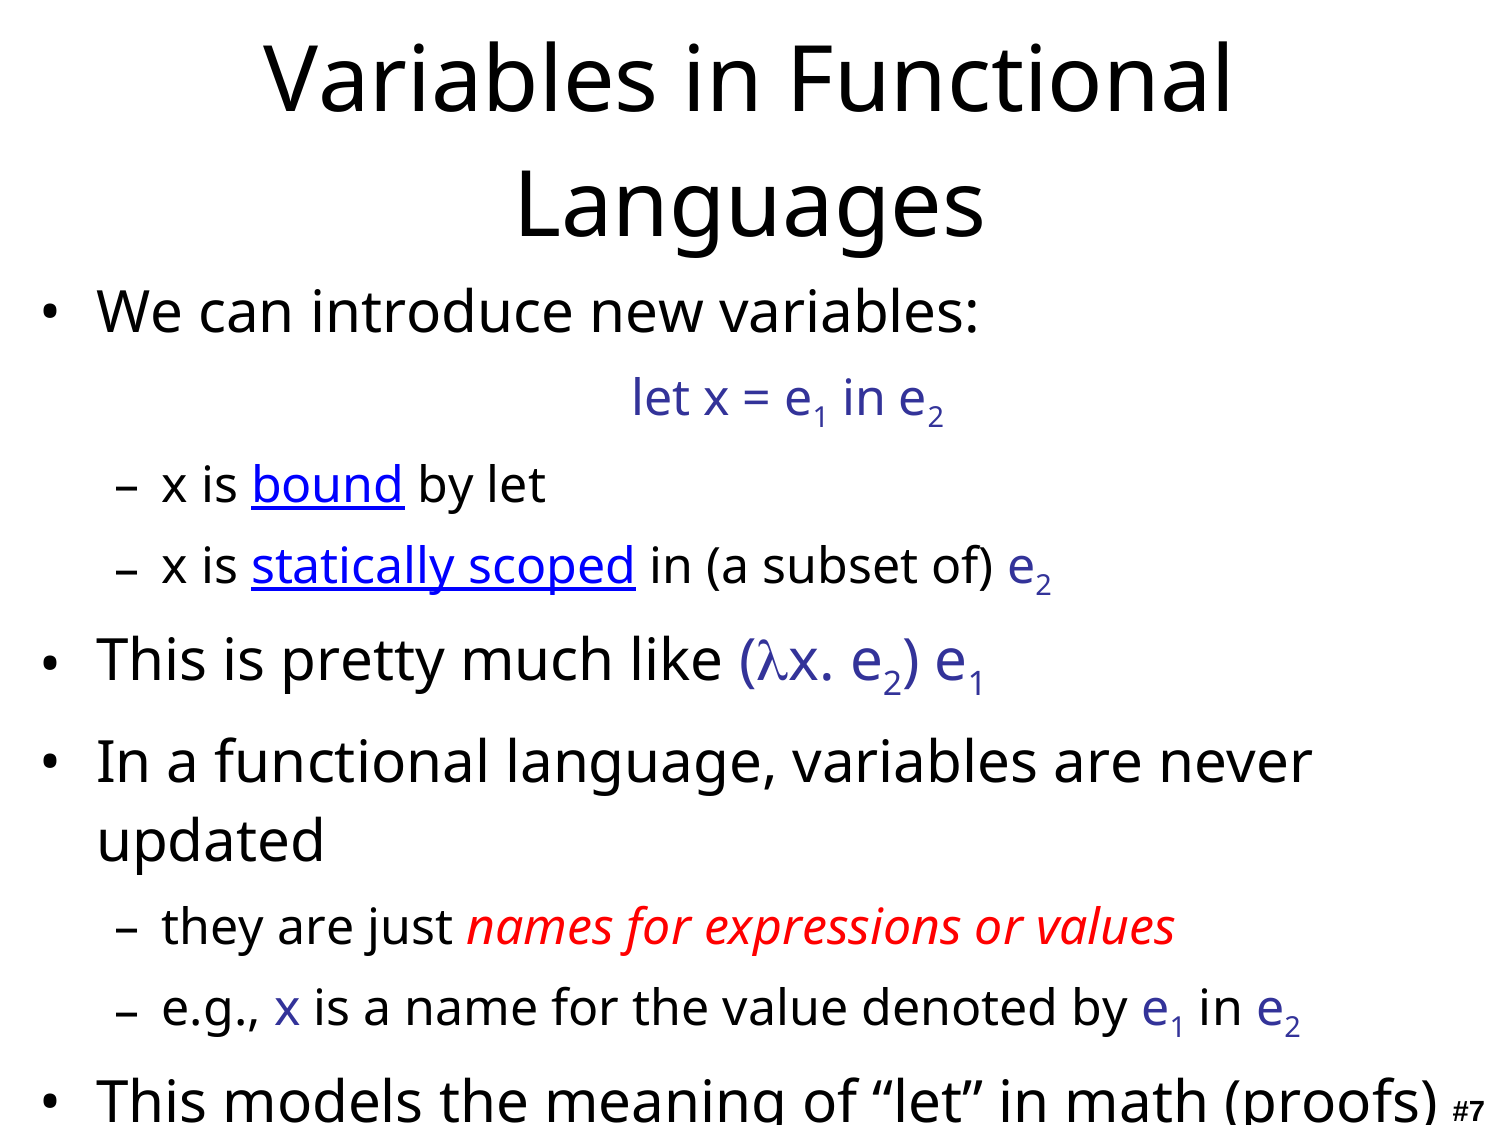

# Variables in Functional Languages
We can introduce new variables:
let x = e1 in e2
x is bound by let
x is statically scoped in (a subset of) e2
This is pretty much like (x. e2) e1
In a functional language, variables are never updated
they are just names for expressions or values
e.g., x is a name for the value denoted by e1 in e2
This models the meaning of “let” in math (proofs)
7